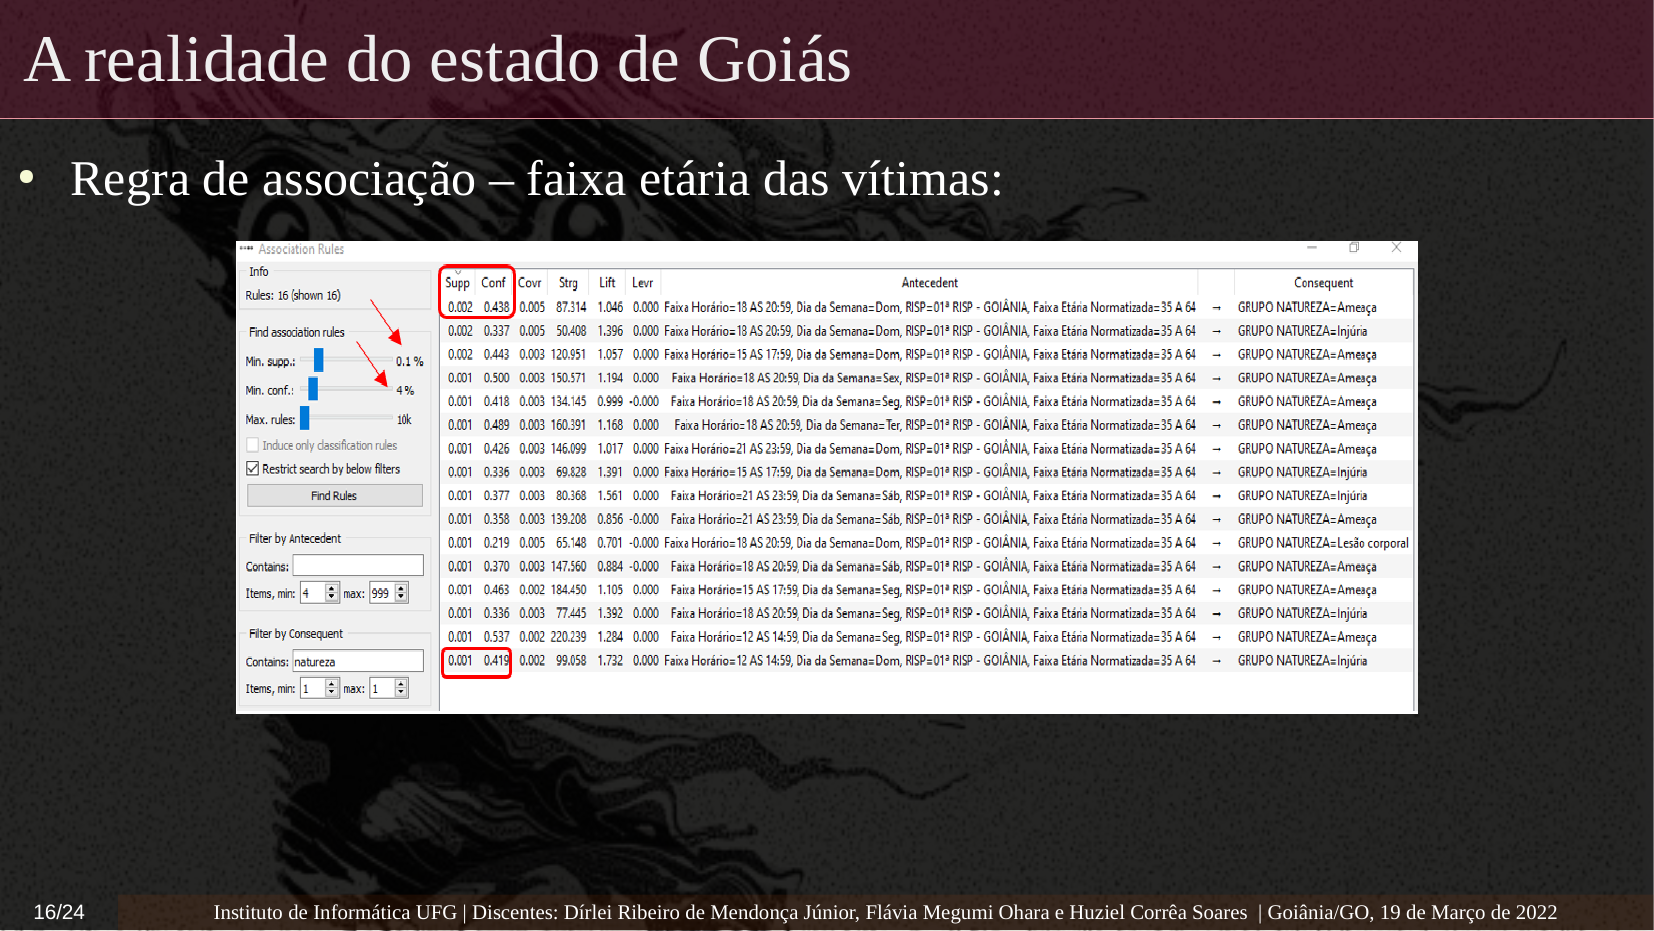

# A realidade do estado de Goiás
Regra de associação – faixa etária das vítimas:
16